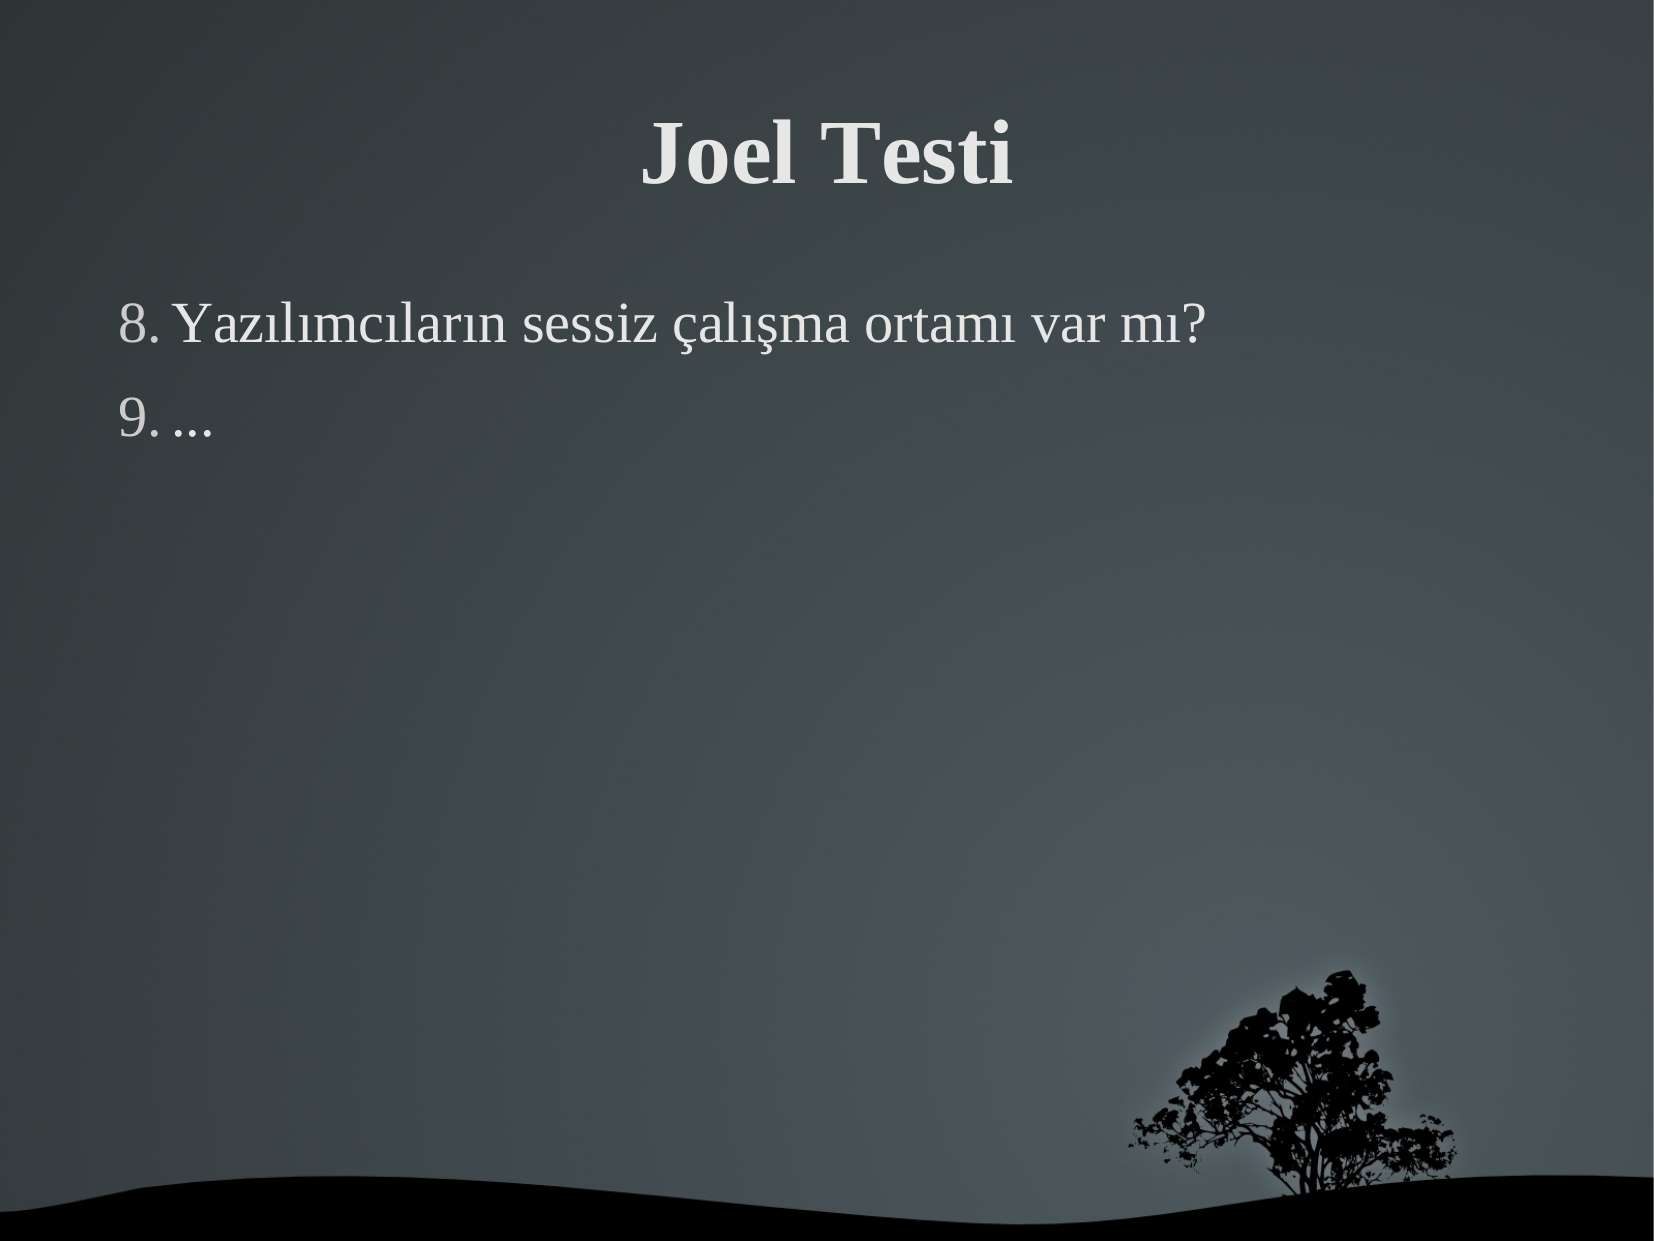

# Joel Testi
Yazılımcıların sessiz çalışma ortamı var mı?
...